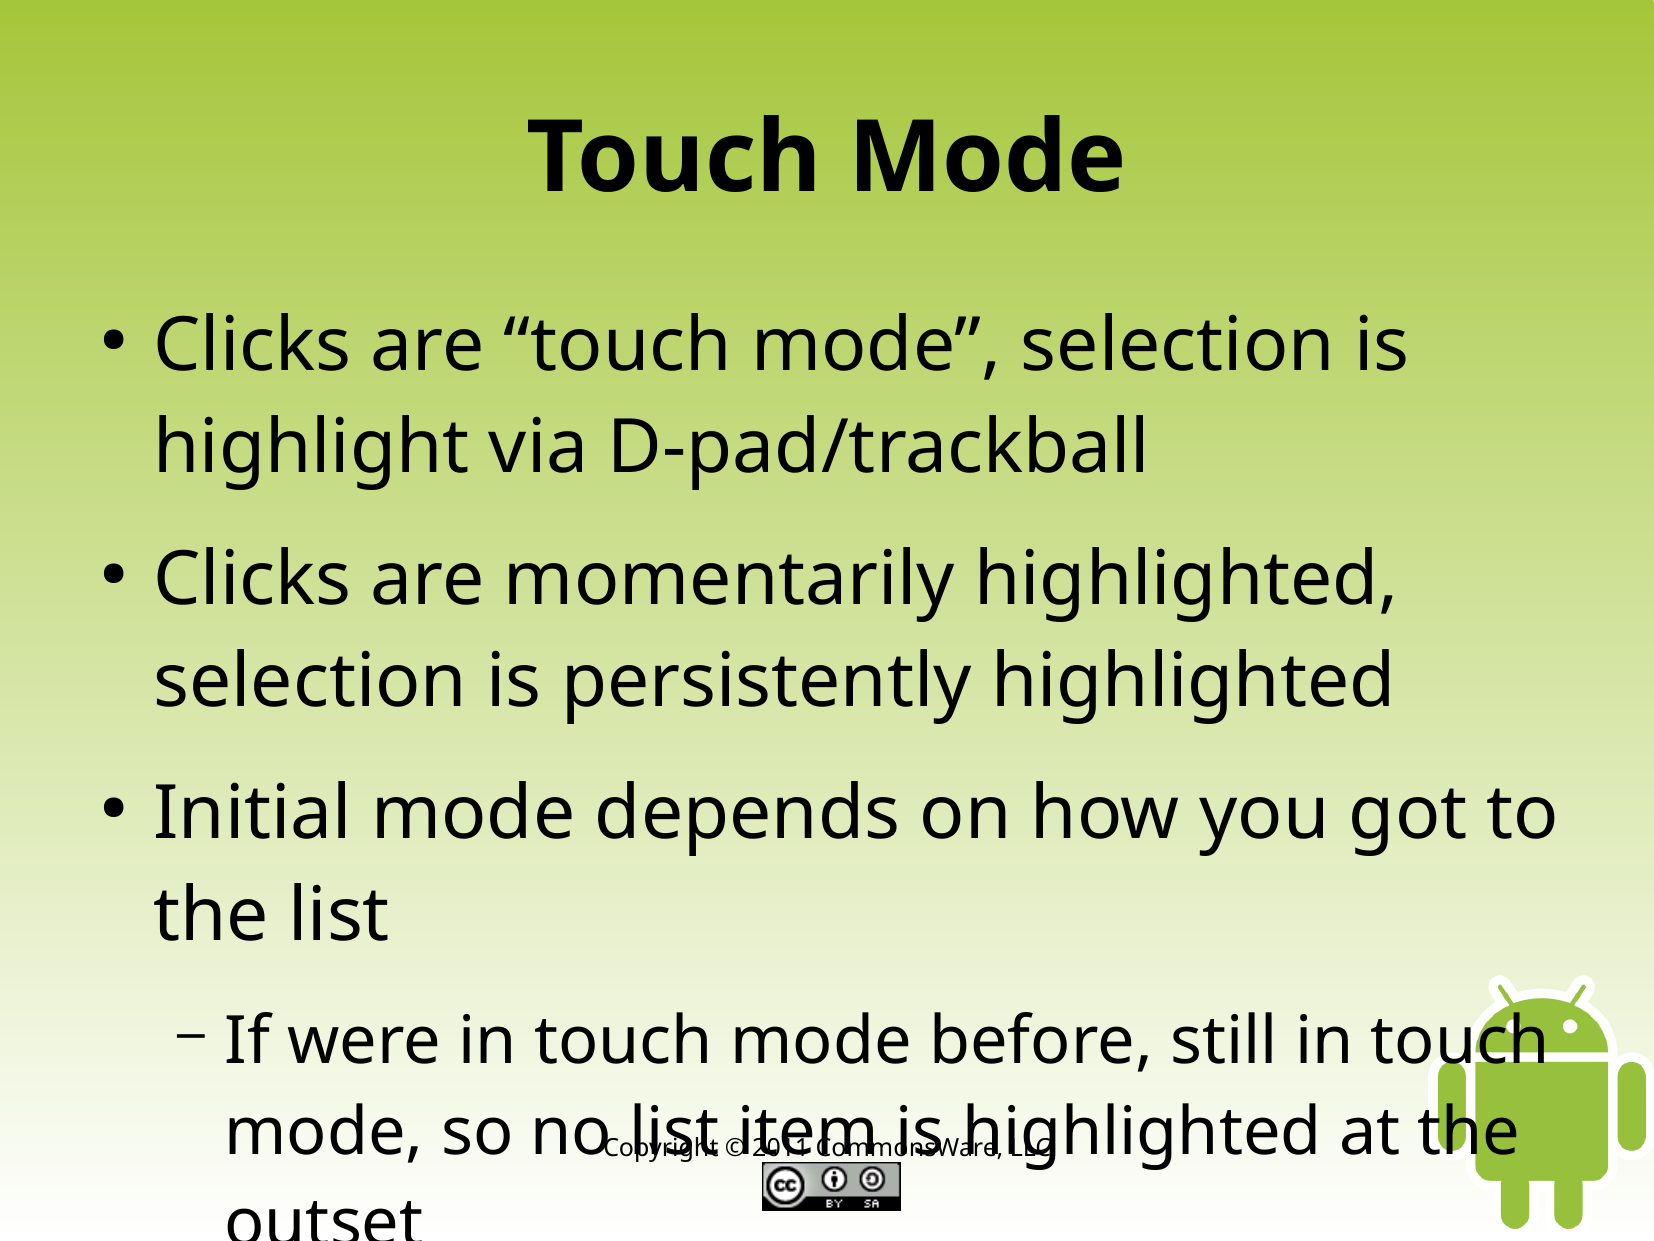

# Touch Mode
Clicks are “touch mode”, selection is highlight via D-pad/trackball
Clicks are momentarily highlighted, selection is persistently highlighted
Initial mode depends on how you got to the list
If were in touch mode before, still in touch
mode, so no list item is highlighted at the
outset